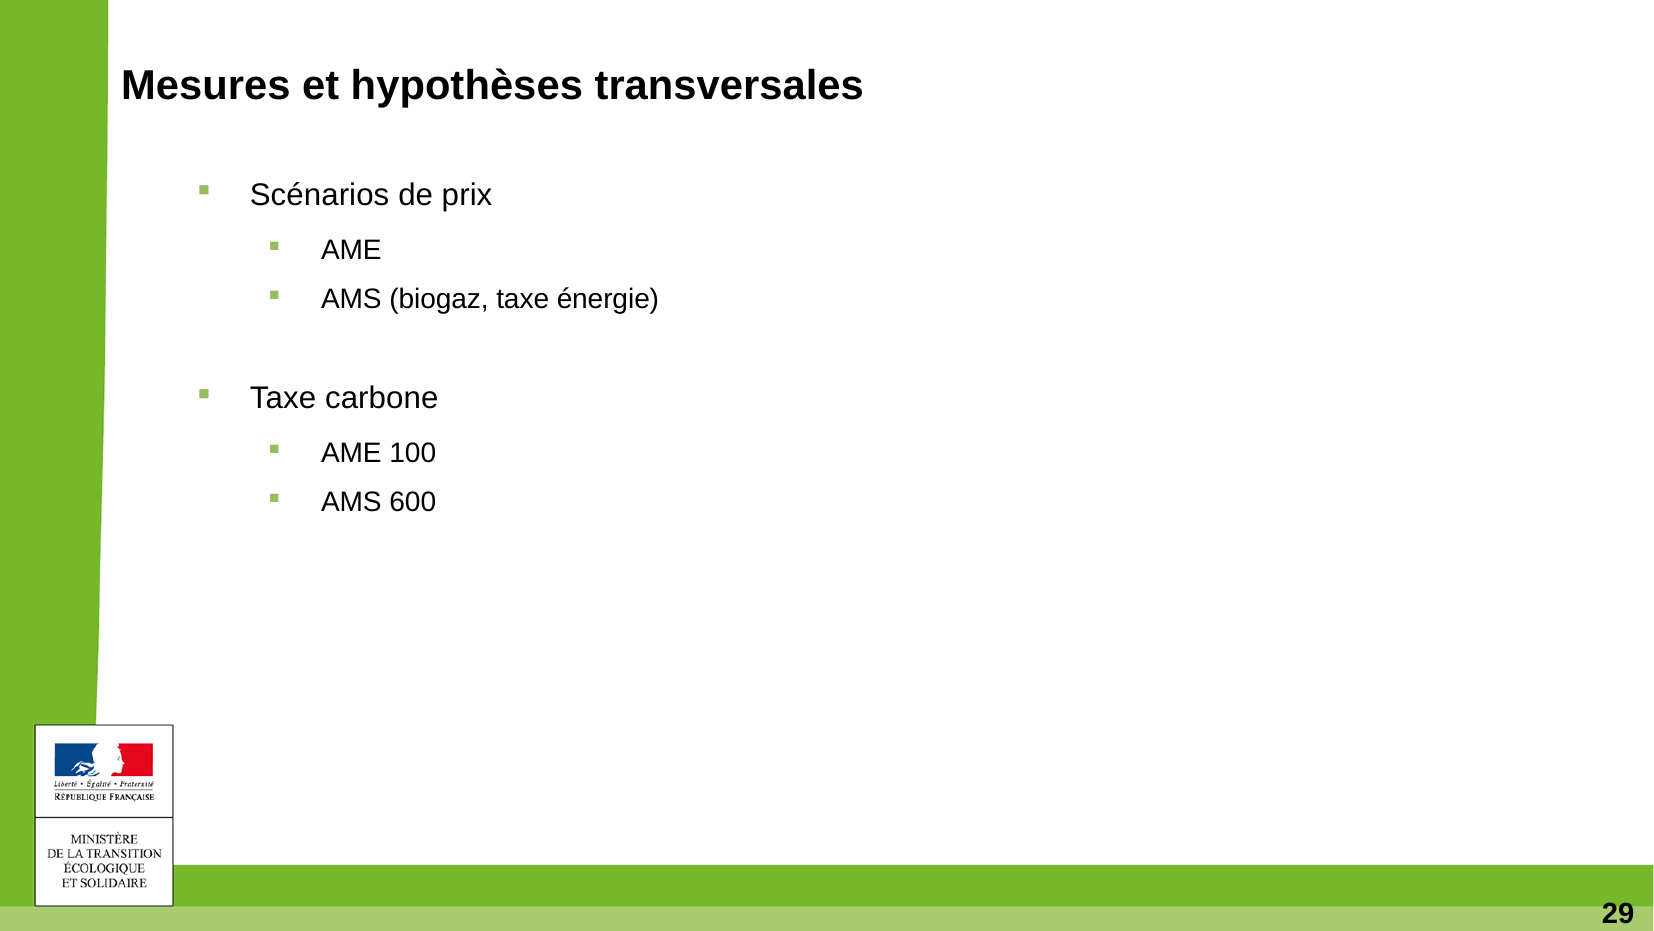

# Mesures et hypothèses transversales
Scénarios de prix
AME
AMS (biogaz, taxe énergie)
Taxe carbone
AME 100
AMS 600